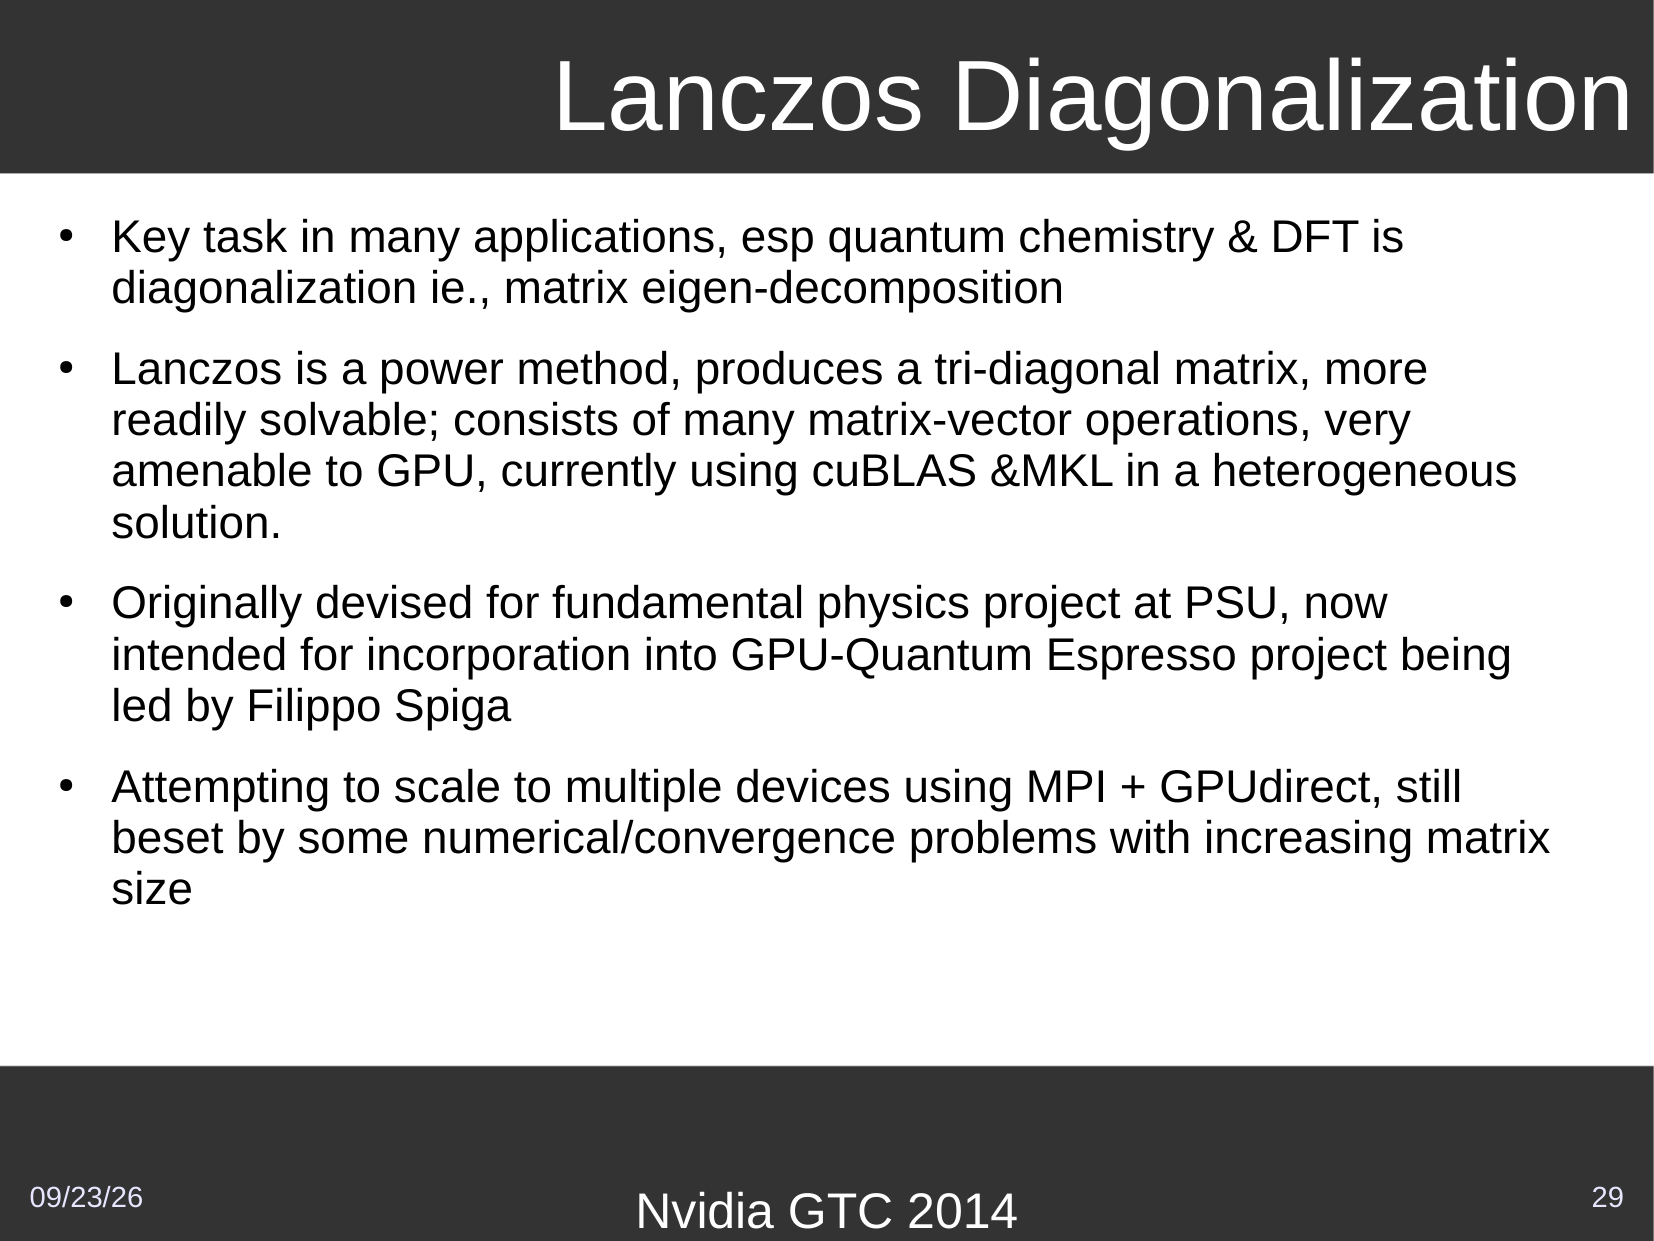

# Lanczos Diagonalization
Key task in many applications, esp quantum chemistry & DFT is diagonalization ie., matrix eigen-decomposition
Lanczos is a power method, produces a tri-diagonal matrix, more readily solvable; consists of many matrix-vector operations, very amenable to GPU, currently using cuBLAS &MKL in a heterogeneous solution.
Originally devised for fundamental physics project at PSU, now intended for incorporation into GPU-Quantum Espresso project being led by Filippo Spiga
Attempting to scale to multiple devices using MPI + GPUdirect, still beset by some numerical/convergence problems with increasing matrix size
29
Nvidia GTC 2014